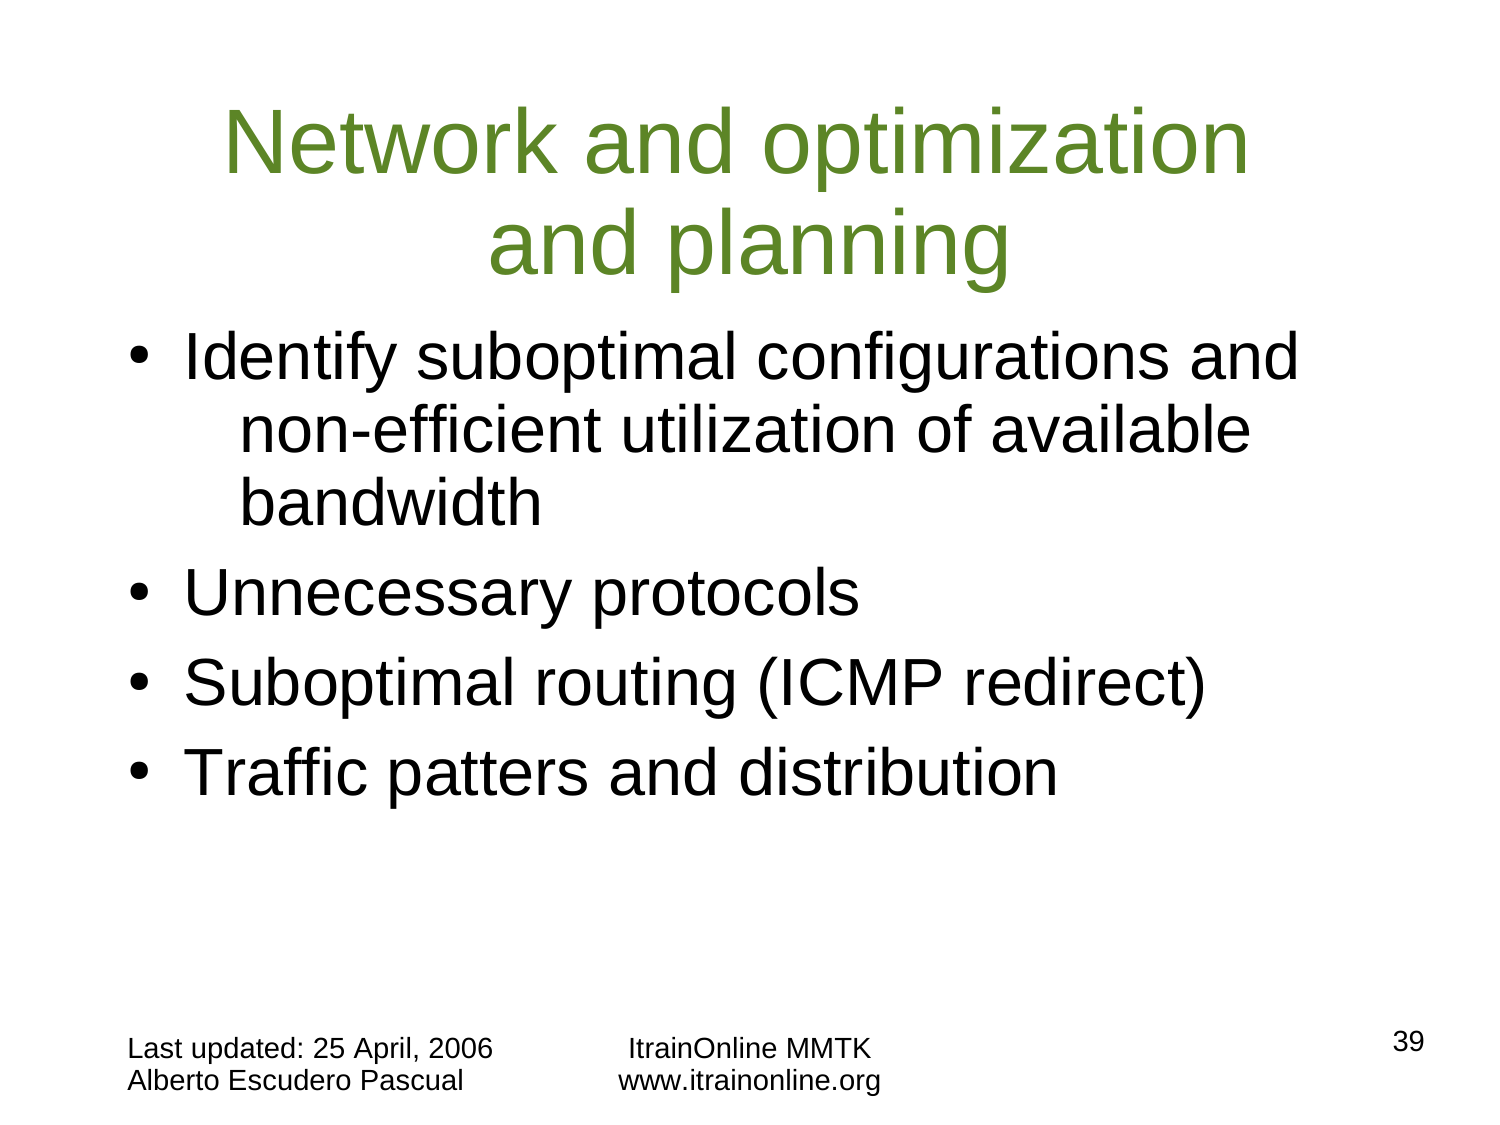

Network and optimization
and planning
Identify suboptimal configurations and non-efficient utilization of available bandwidth
Unnecessary protocols
Suboptimal routing (ICMP redirect)
Traffic patters and distribution
39